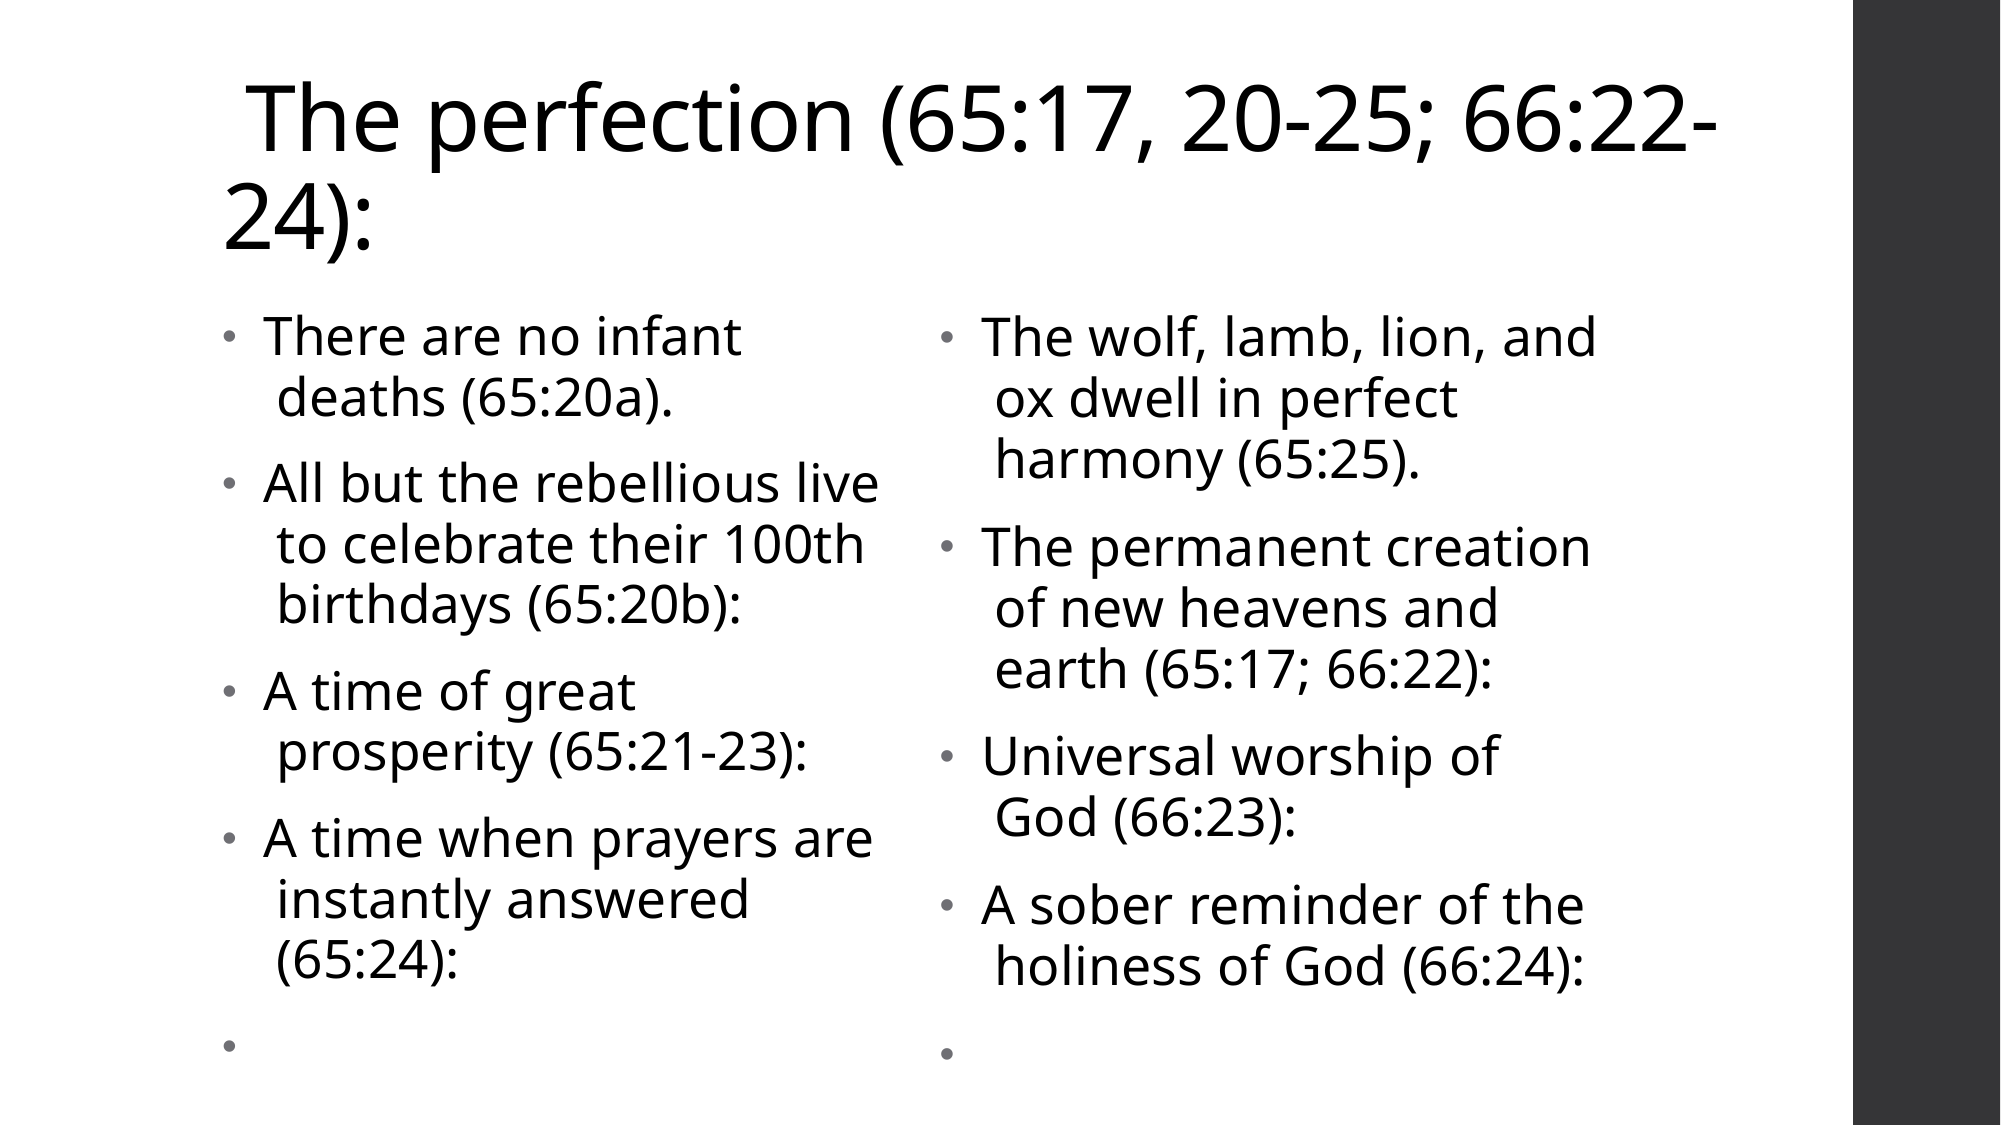

# The perfection (65:17, 20-25; 66:22-24):
 There are no infant deaths (65:20a).
 All but the rebellious live to celebrate their 100th birthdays (65:20b):
 A time of great prosperity (65:21-23):
 A time when prayers are instantly answered (65:24):
 The wolf, lamb, lion, and ox dwell in perfect harmony (65:25).
 The permanent creation of new heavens and earth (65:17; 66:22):
 Universal worship of God (66:23):
 A sober reminder of the holiness of God (66:24):